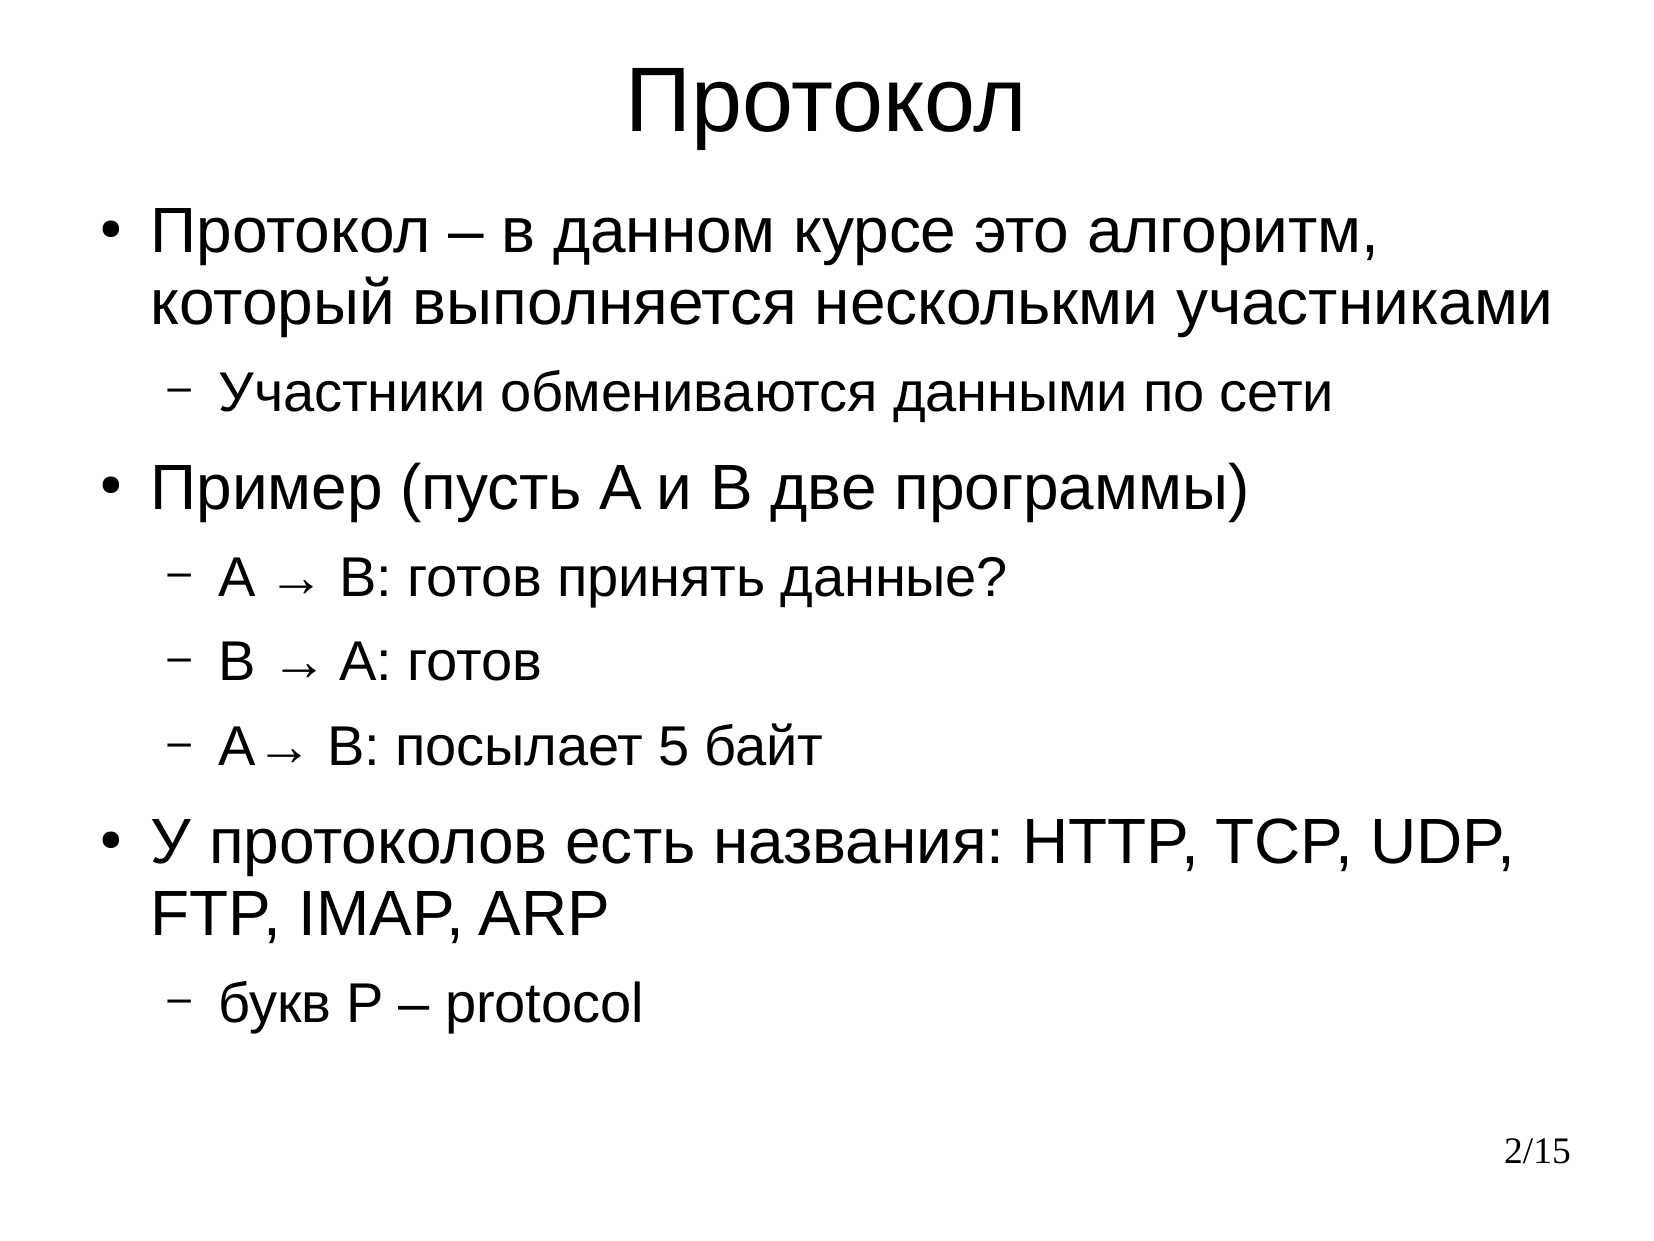

# Протокол
Протокол – в данном курсе это алгоритм, который выполняется несколькми участниками
Участники обмениваются данными по сети
Пример (пусть A и B две программы)
A → B: готов принять данные?
B → A: готов
A→ B: посылает 5 байт
У протоколов есть названия: HTTP, TCP, UDP, FTP, IMAP, ARP
букв P – protocol
2